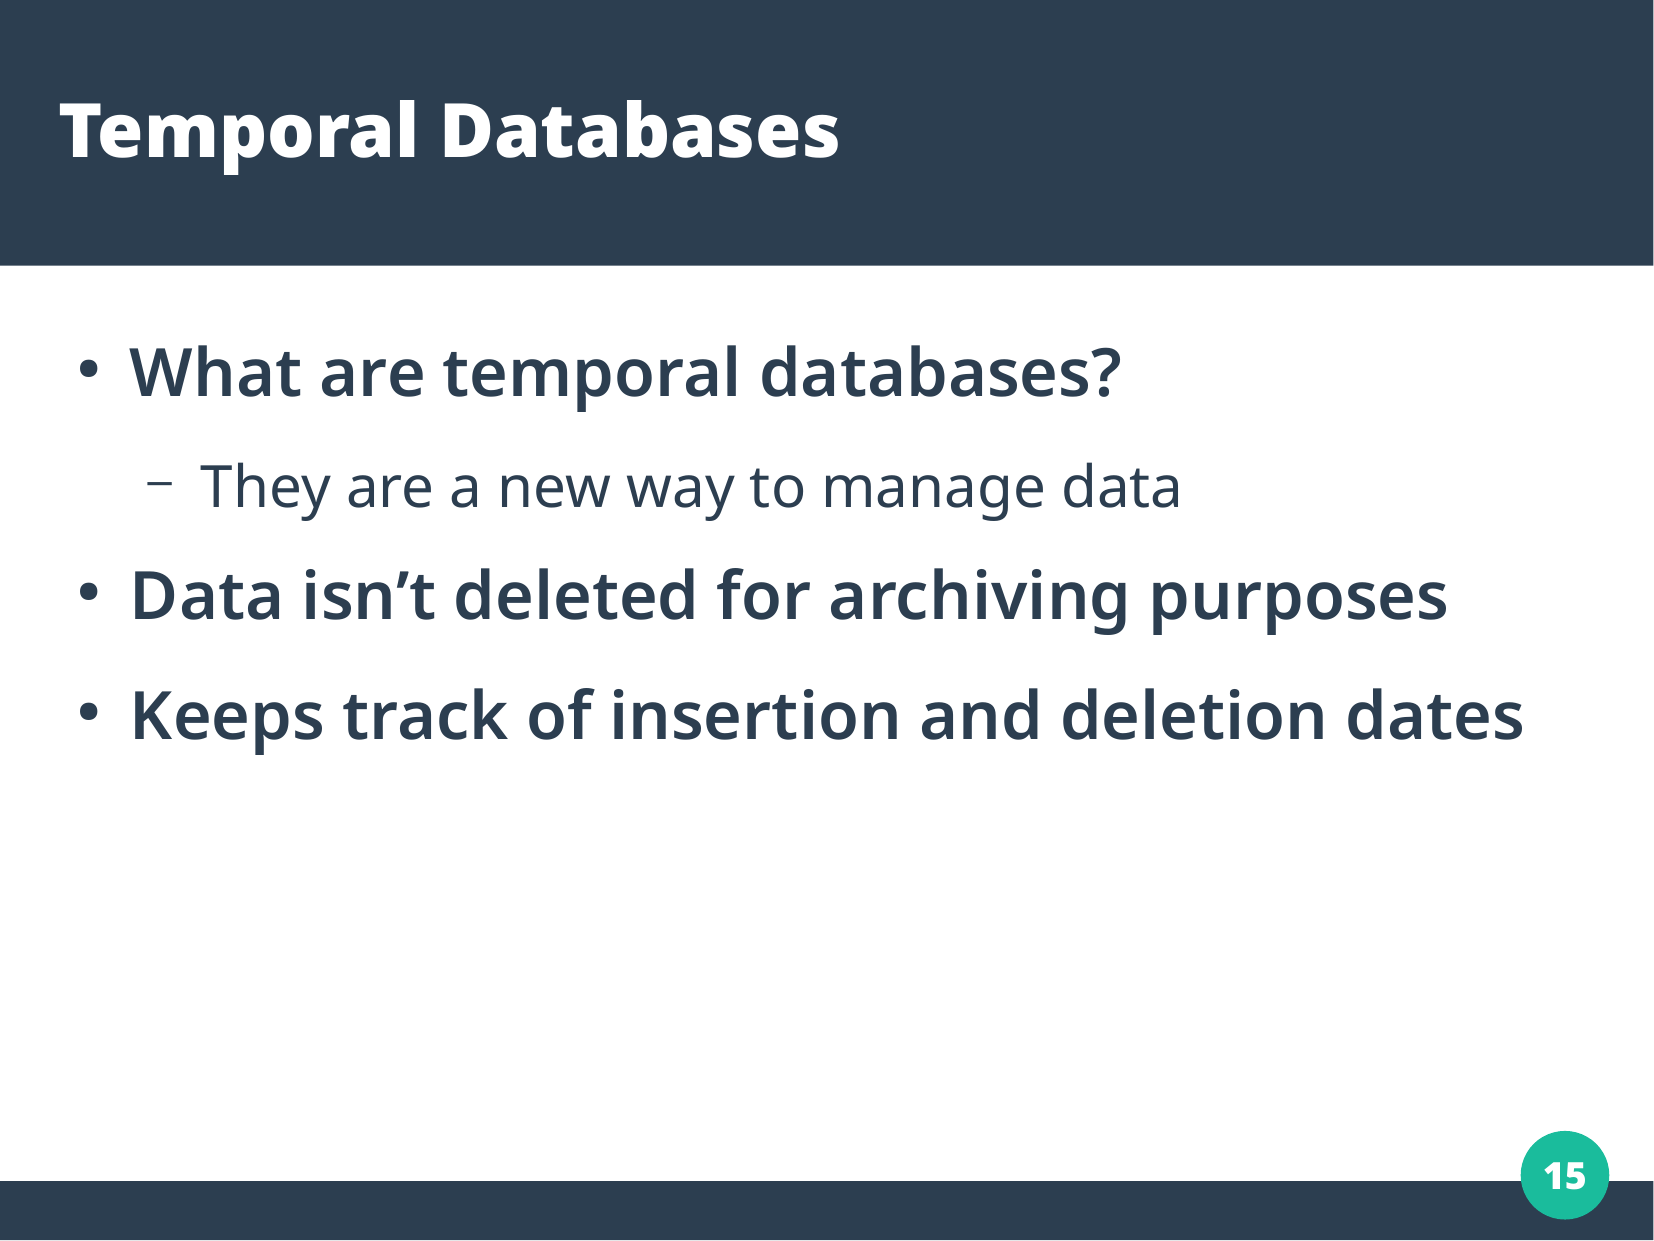

# Temporal Databases
What are temporal databases?
They are a new way to manage data
Data isn’t deleted for archiving purposes
Keeps track of insertion and deletion dates
15